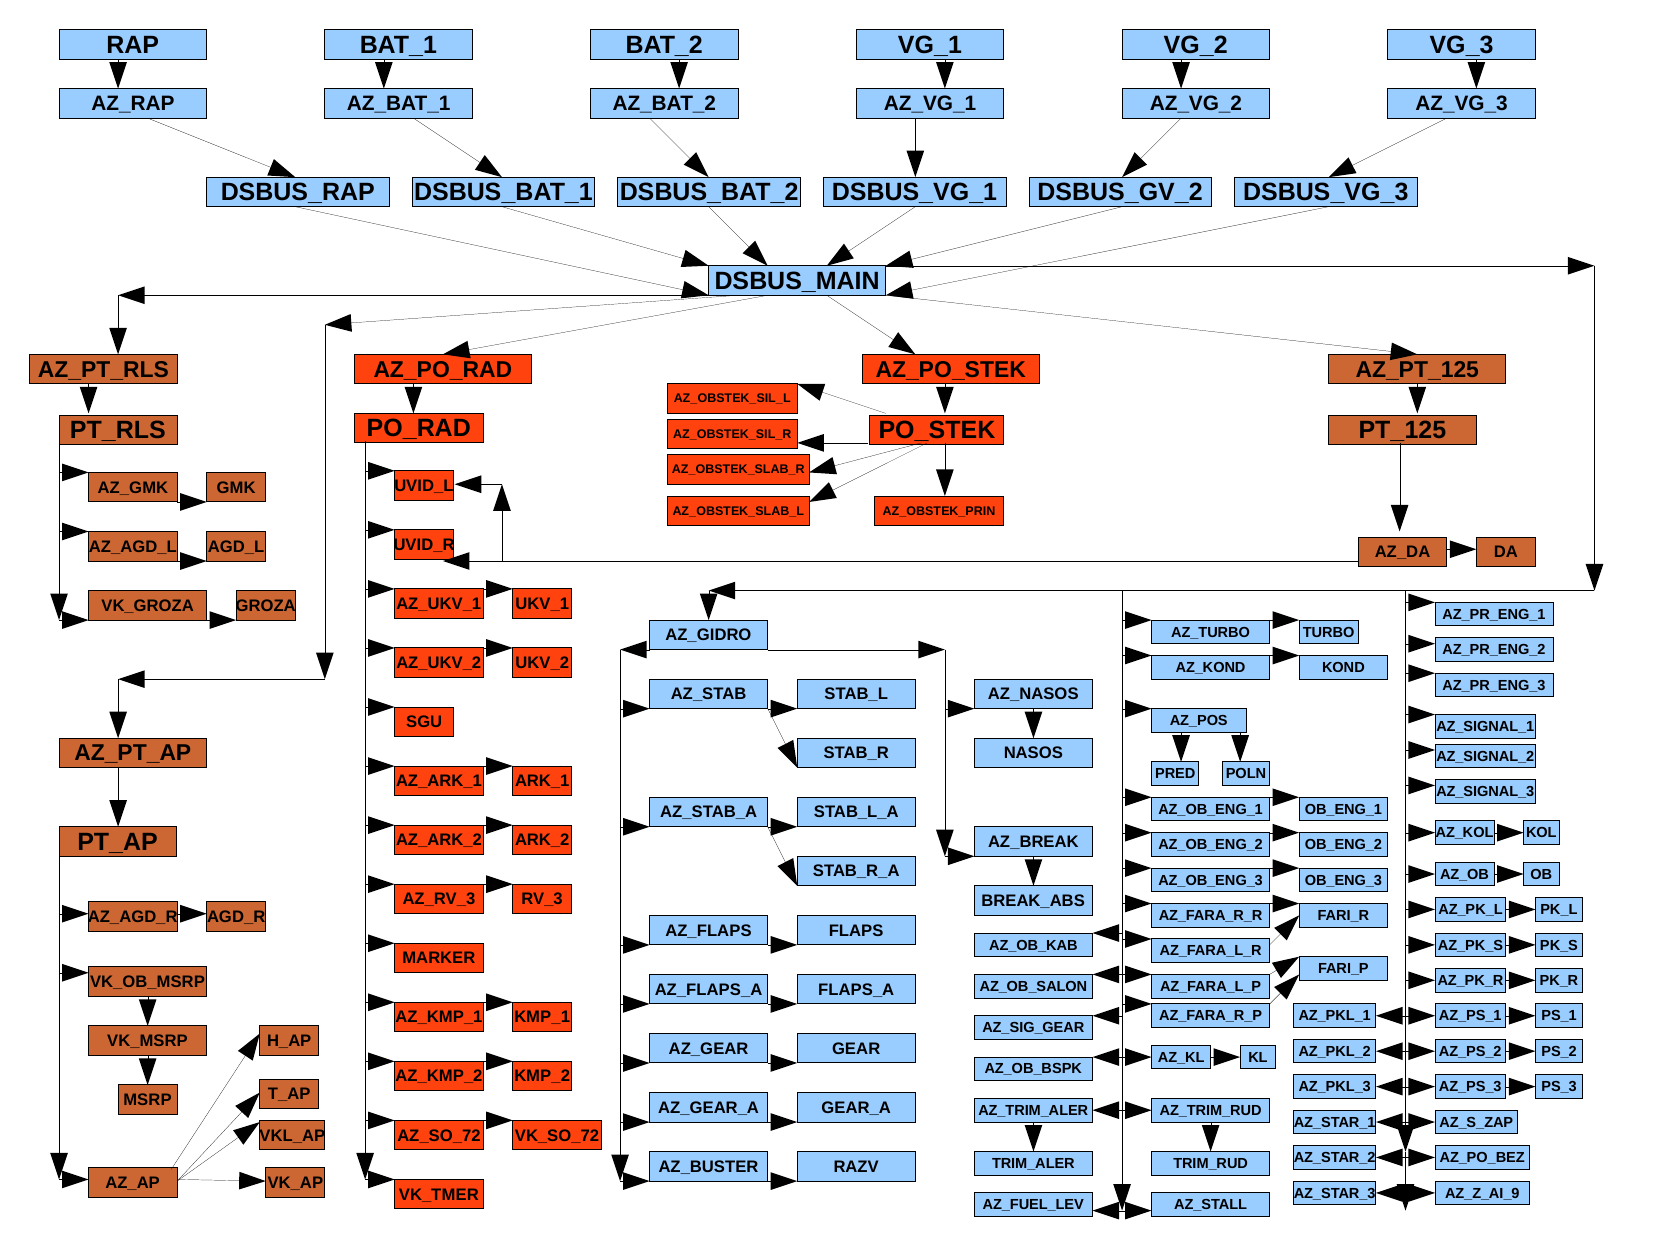

RAP
BAT_1
BAT_2
VG_1
VG_2
VG_3
AZS_RAP
AZ_RAP
AZ_BAT_1
AZ_BAT_2
AZ_VG_1
AZ_VG_2
AZ_VG_3
DSBUS_RAP
DSBUS_BAT_1
DSBUS_BAT_2
DSBUS_VG_1
DSBUS_GV_2
DSBUS_VG_3
DSBUS_MAIN
AZ_PT_RLS
AZ_PO_RAD
AZ_PO_STEK
AZ_PT_125
AZ_OBSTEK_SIL_L
PO_RAD
PT_RLS
PO_STEK
PT_125
AZ_OB_STEK_SIL_R
AZ_OBSTEK_SIL_R
AZ_OBSTEK_SLAB_R
UVID_L
AZ_GMK
GMK
AZ_OBSTEK_SLAB_L
AZ_OBSTEK_PRIN
UVID_R
AZ_AGD_L
AGD_L
AZ_DA
DA
AZ_UKV_1
UKV_1
VK_GROZA
GROZA
AZ_OB_ENG_1
AZ_PR_ENG_1
AZ_GIDRO
AZ_GIDRO
AZ_TURBO
TURBO
AZ_PR_ENG_2
AZ_UKV_2
UKV_2
AZ_OB_ENG_1
AZ_KOND
OB_ENG_1
KOND
AZ_PR_ENG_3
AZ_GIDRO
AZ_STAB
STAB_L
AZ_GIDRO
AZ_NASOS
SGU
AZ_POS
OB_ENG_1
AZ_SIGNAL_1
AZ_PT_AP
STAB_R
NASOS
OB_ENG_1
AZ_SIGNAL_2
PRED
POLN
AZ_ARK_1
ARK_1
OB_ENG_1
AZ_SIGNAL_3
AZ_GIDRO
AZ_STAB_A
STAB_L_A
AZ_OB_ENG_1
AZ_OB_ENG_1
OB_ENG_1
OB_ENG_1
AZ_KOL
KOL
AZ_ARK_2
ARK_2
PT_AP
AZ_GIDRO
AZ_BREAK
AZ_OB_ENG_2
OB_ENG_2
STAB_R_A
AZ_OB
OB
AZ_OB_ENG_3
OB_ENG_3
AZ_RV_3
RV_3
BREAK_ABS
AZ_PK_L
PK_L
AZ_AGD_R
AGD_R
AZ_FARA_R_R
FARI_R
AZ_GIDRO
AZ_FLAPS
FLAPS
AZ_OB_KAB
AZ_PK_S
PK_S
AZ_FARA_L_R
MARKER
FARI_P
VK_OB_MSRP
AZ_PK_R
PK_R
AZ_GIDRO
AZ_FLAPS_A
FLAPS_A
AZ_OB_SALON
AZ_FARA_L_P
AZ_KMP_1
KMP_1
AZ_FARA_R_P
AZ_PKL_1
AZ_PS_1
PS_1
AZ_SIG_GEAR
VK_MSRP
H_AP
AZ_GIDRO
AZ_GEAR
GEAR
AZ_PKL_2
AZ_PS_2
PS_2
AZ_KL
KL
AZ_OB_BSPK
AZ_KMP_2
KMP_2
AZ_PKL_3
AZ_PS_3
PS_3
T_AP
MSRP
AZ_GIDRO
AZ_GEAR_A
GEAR_A
AZ_TRIM_ALER
AZ_TRIM_RUD
AZ_STAR_1
AZ_S_ZAP
VKL_AP
AZ_SO_72
VK_SO_72
AZ_STAR_2
AZ_PO_BEZ
AZ_BUSTER
AZ_BUSTER
RAZV
TRIM_ALER
TRIM_RUD
AZ_AP
VK_AP
VK_TMER
AZ_STAR_3
AZ_Z_AI_9
AZ_FUEL_LEV
AZ_STALL